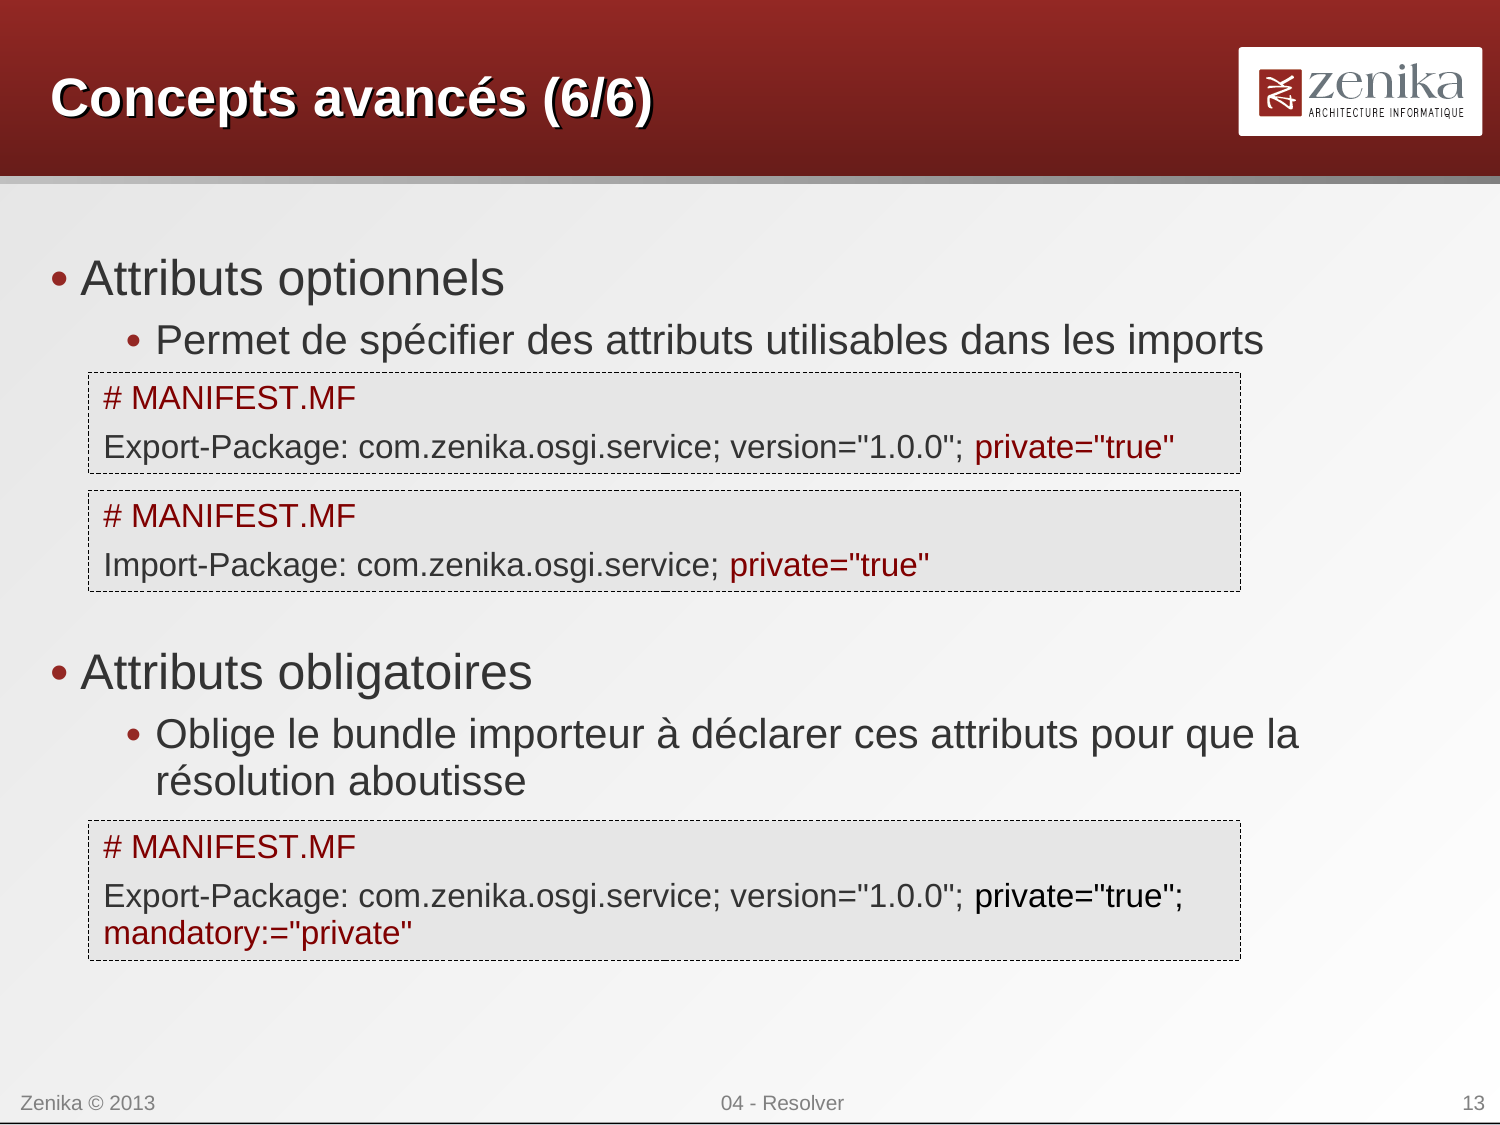

# Concepts avancés (6/6)
Attributs optionnels
Permet de spécifier des attributs utilisables dans les imports
Attributs obligatoires
Oblige le bundle importeur à déclarer ces attributs pour que la résolution aboutisse
# MANIFEST.MF
Export-Package: com.zenika.osgi.service; version="1.0.0"; private="true"
# MANIFEST.MF
Import-Package: com.zenika.osgi.service; private="true"
# MANIFEST.MF
Export-Package: com.zenika.osgi.service; version="1.0.0"; private="true"; mandatory:="private"